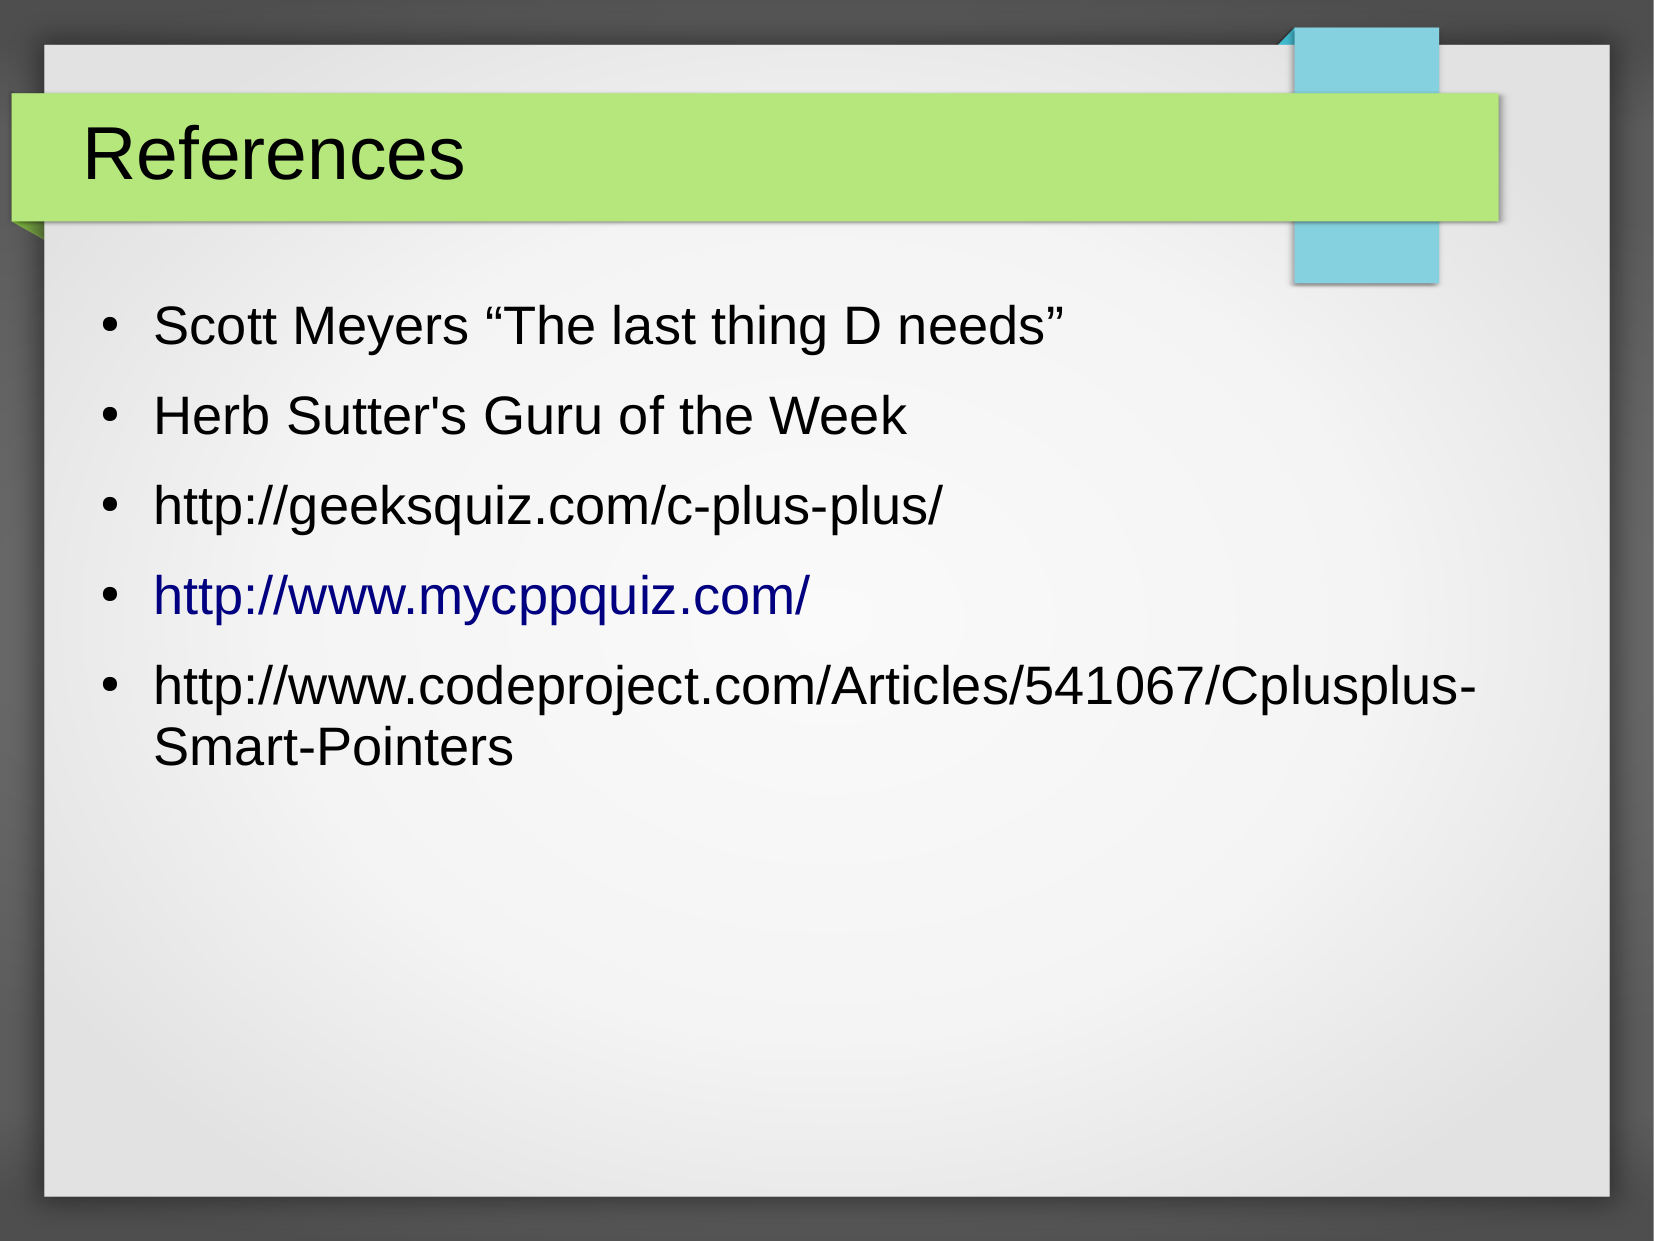

# References
Scott Meyers “The last thing D needs”
Herb Sutter's Guru of the Week
http://geeksquiz.com/c-plus-plus/
http://www.mycppquiz.com/
http://www.codeproject.com/Articles/541067/Cplusplus-Smart-Pointers